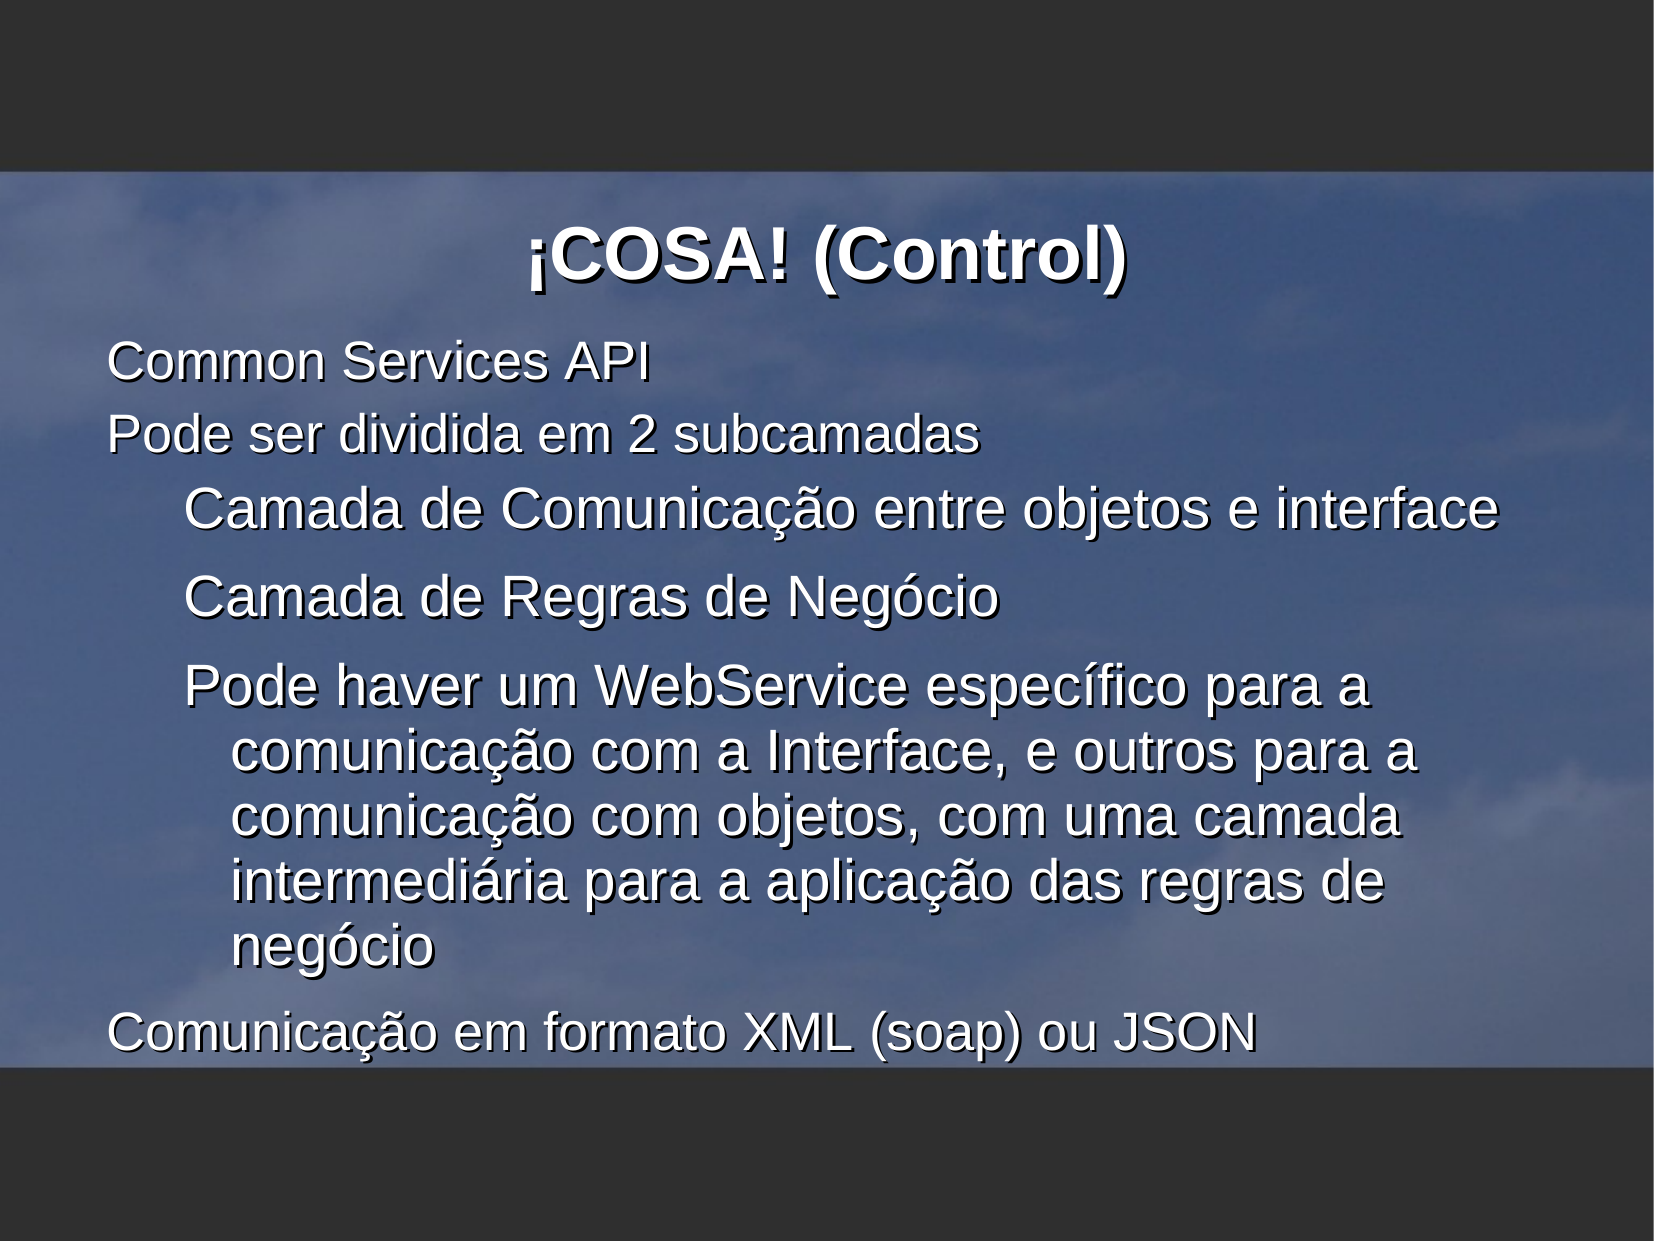

# ¡COSA! (Control)
Common Services API
Pode ser dividida em 2 subcamadas
Camada de Comunicação entre objetos e interface
Camada de Regras de Negócio
Pode haver um WebService específico para a comunicação com a Interface, e outros para a comunicação com objetos, com uma camada intermediária para a aplicação das regras de negócio
Comunicação em formato XML (soap) ou JSON